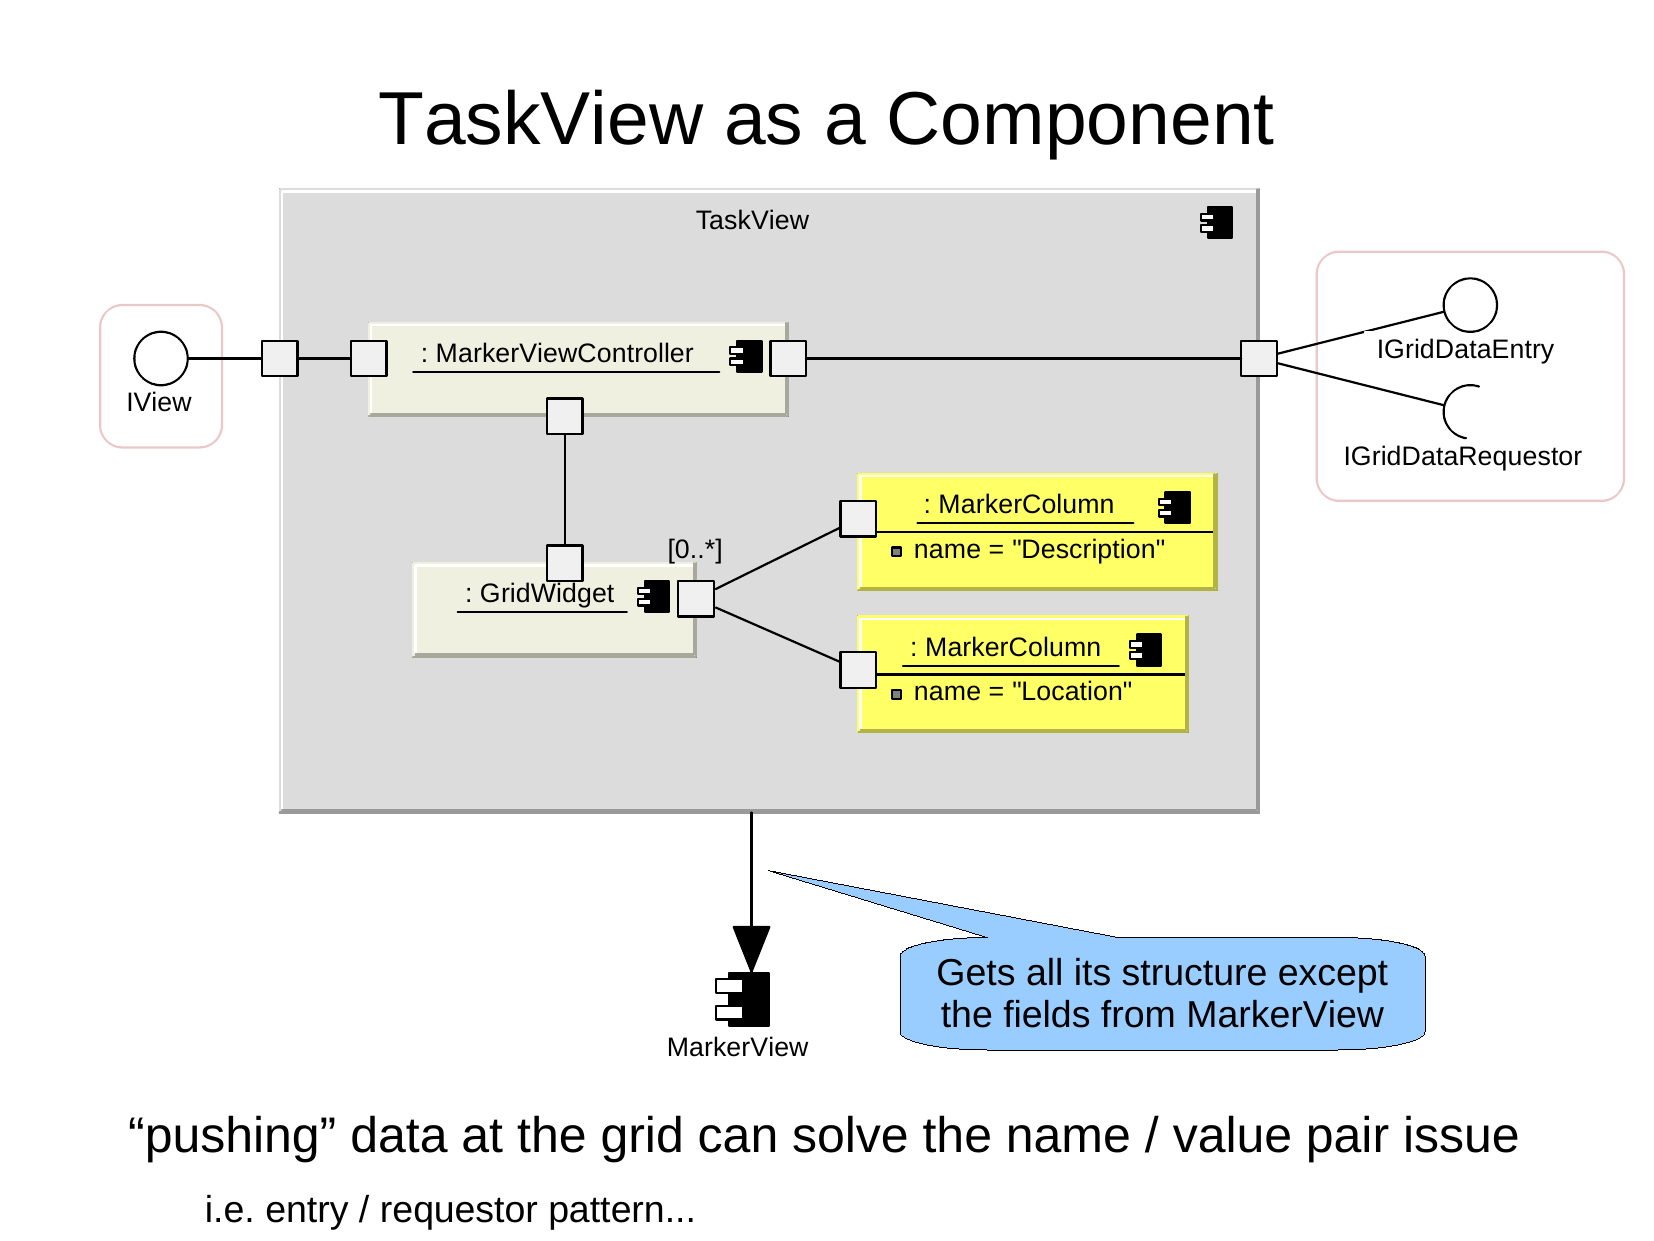

# TaskView as a Component
Gets all its structure except the fields from MarkerView
“pushing” data at the grid can solve the name / value pair issue
i.e. entry / requestor pattern...